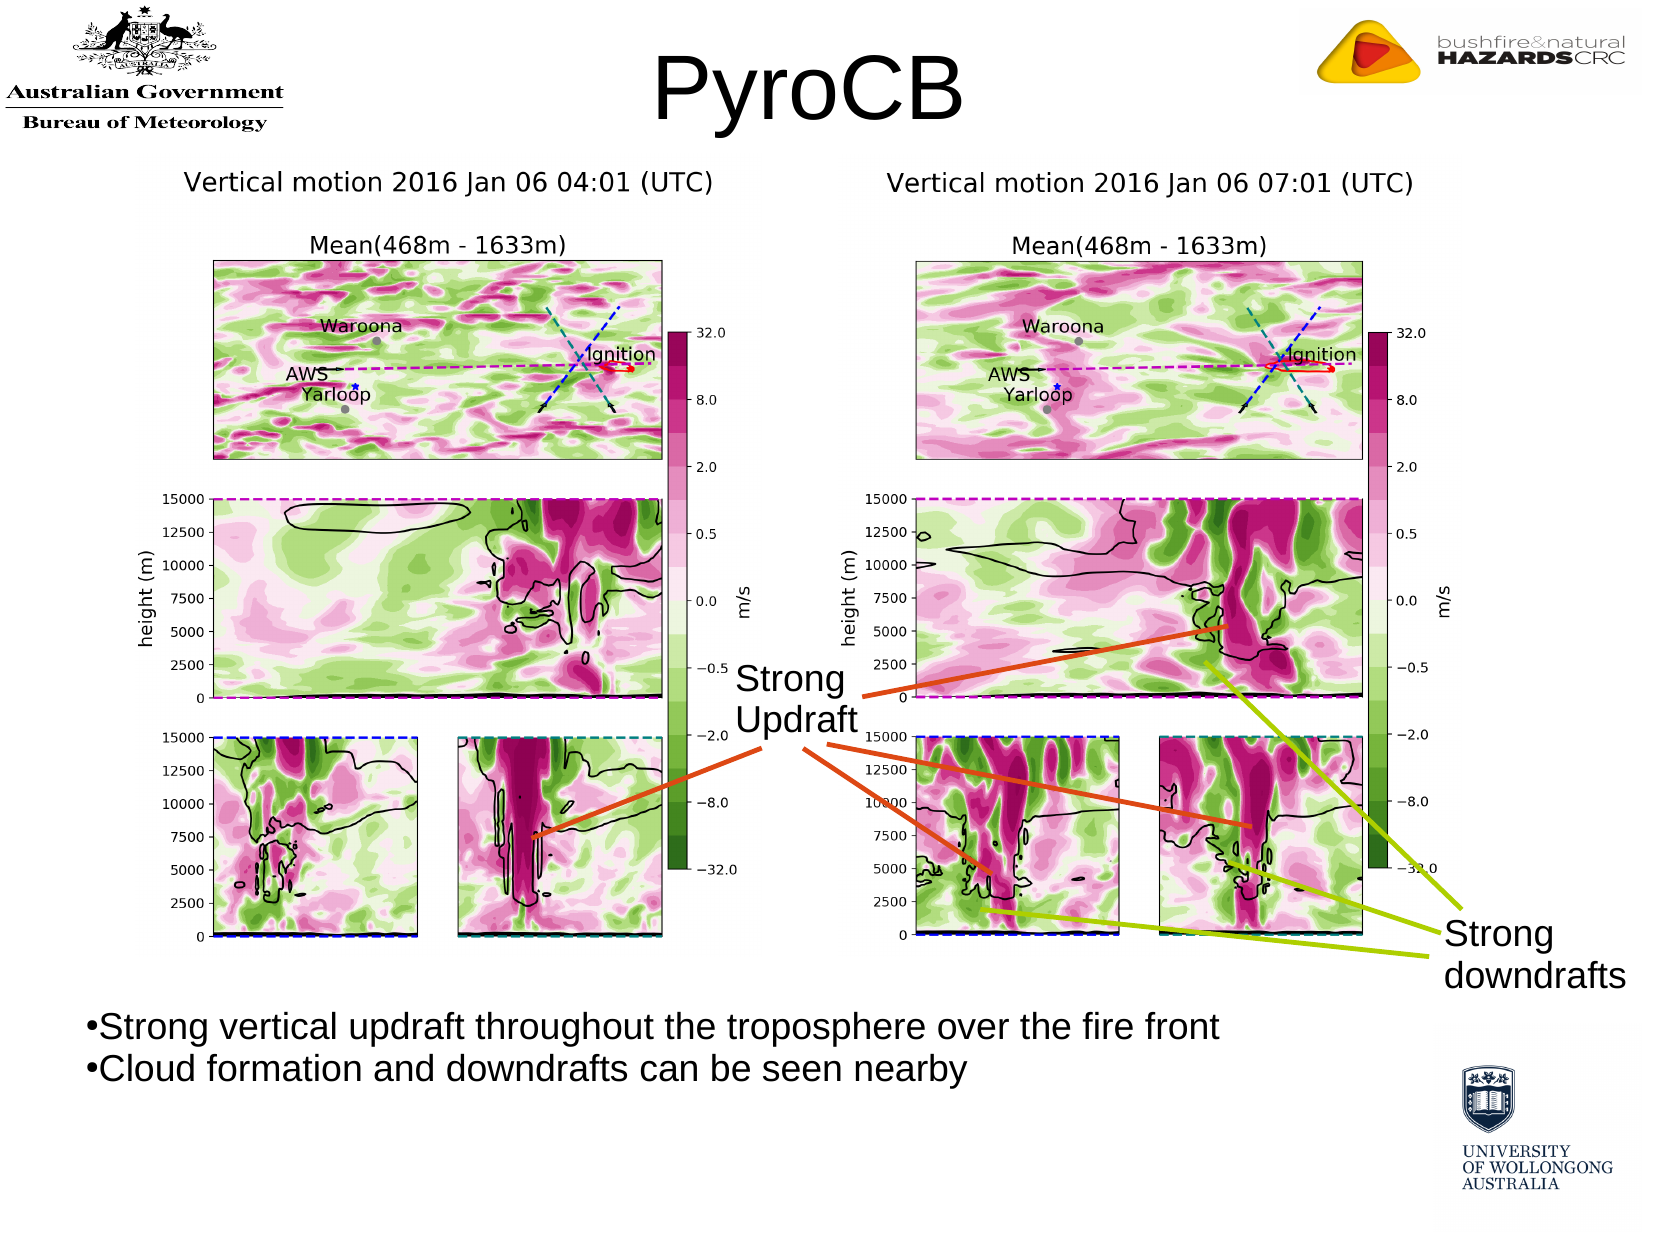

# PyroCB
Strong
Updraft
Strong
downdrafts
Strong vertical updraft throughout the troposphere over the fire front
Cloud formation and downdrafts can be seen nearby